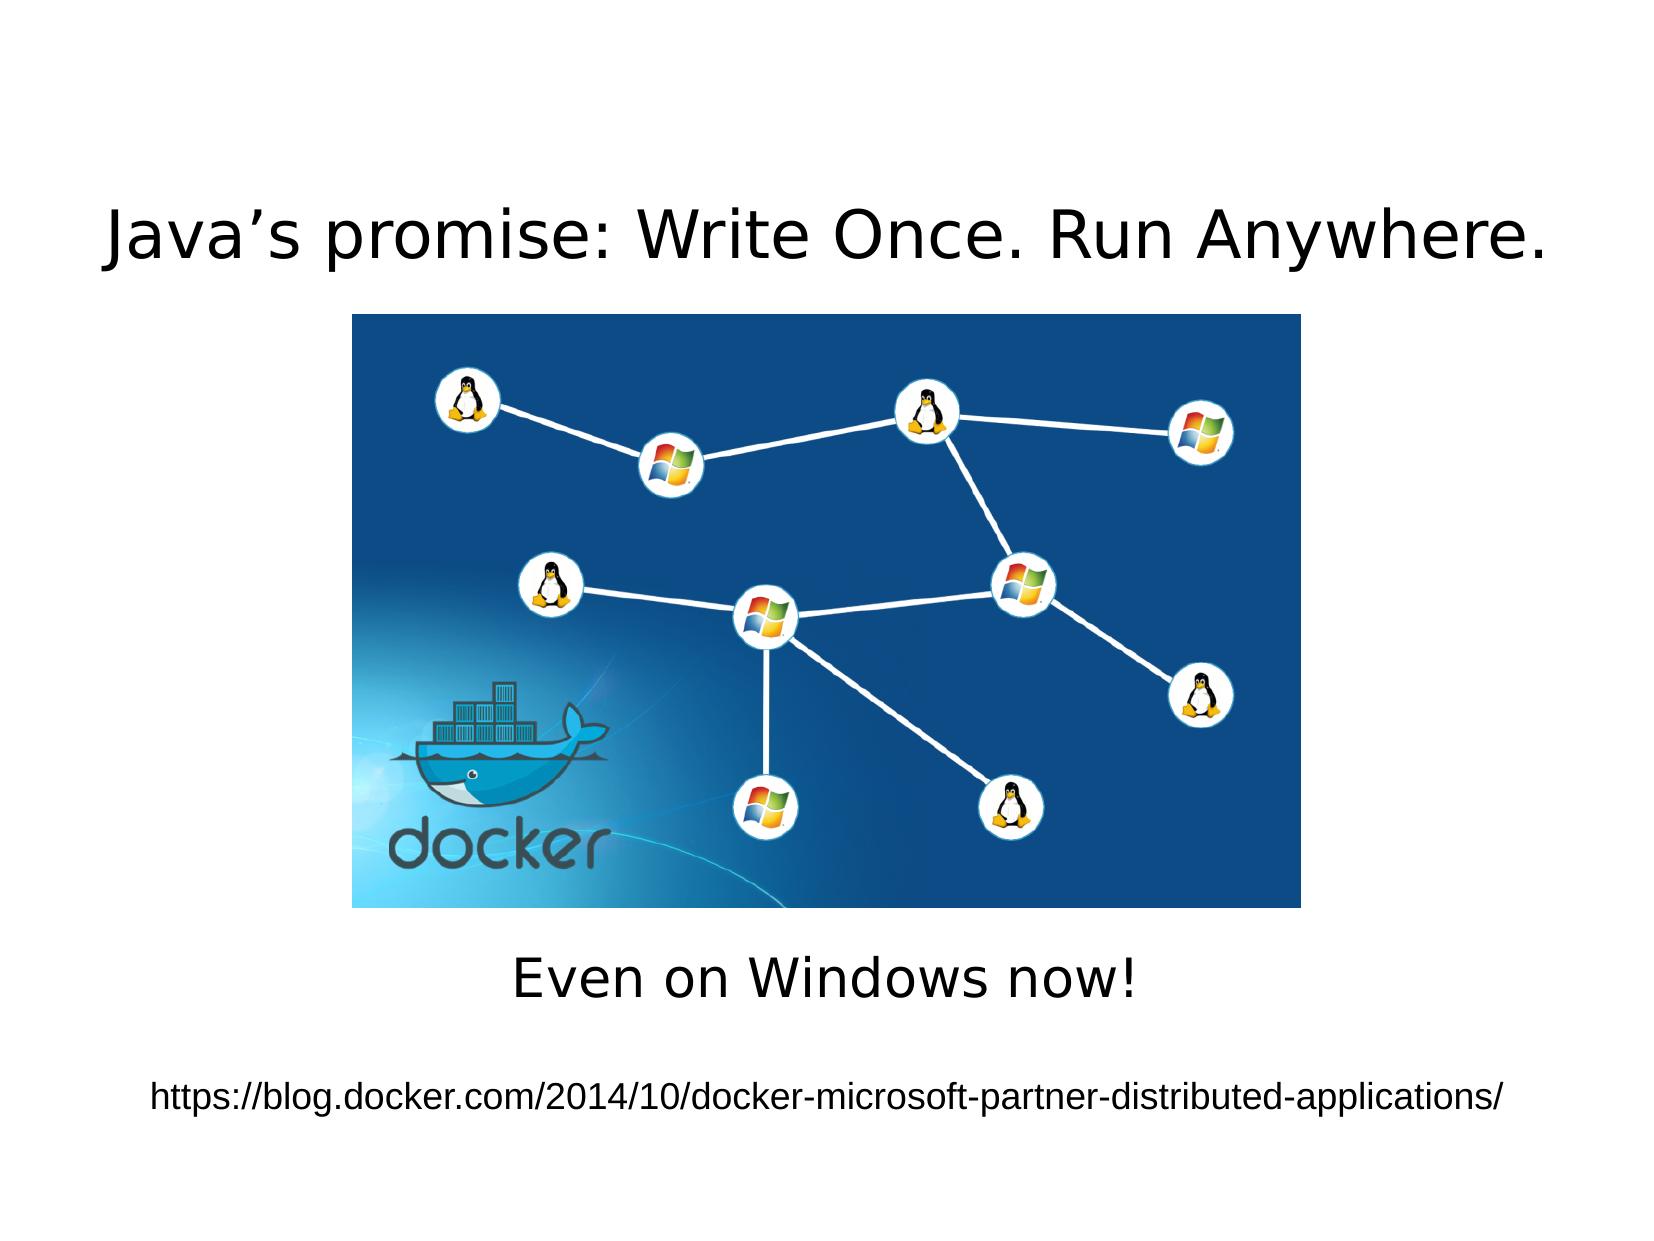

Java’s promise: Write Once. Run Anywhere.
Even on Windows now!
https://blog.docker.com/2014/10/docker-microsoft-partner-distributed-applications/